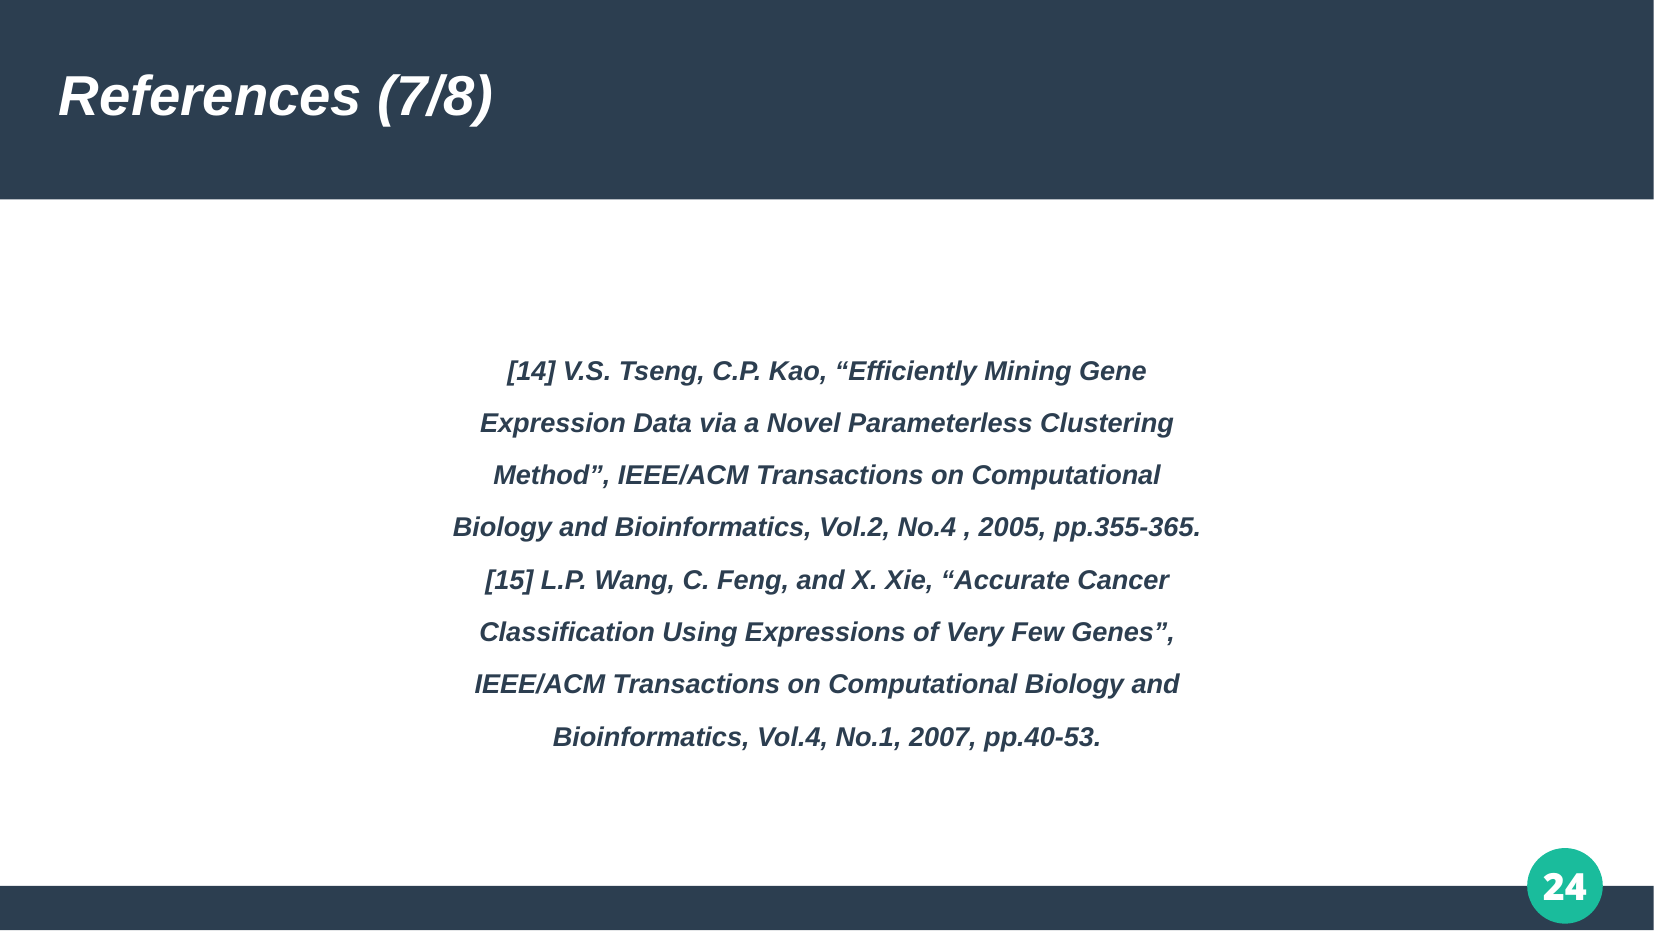

# References (7/8)
[14] V.S. Tseng, C.P. Kao, “Efficiently Mining Gene
Expression Data via a Novel Parameterless Clustering
Method”, IEEE/ACM Transactions on Computational
Biology and Bioinformatics, Vol.2, No.4 , 2005, pp.355-365.
[15] L.P. Wang, C. Feng, and X. Xie, “Accurate Cancer
Classification Using Expressions of Very Few Genes”,
IEEE/ACM Transactions on Computational Biology and
Bioinformatics, Vol.4, No.1, 2007, pp.40-53.